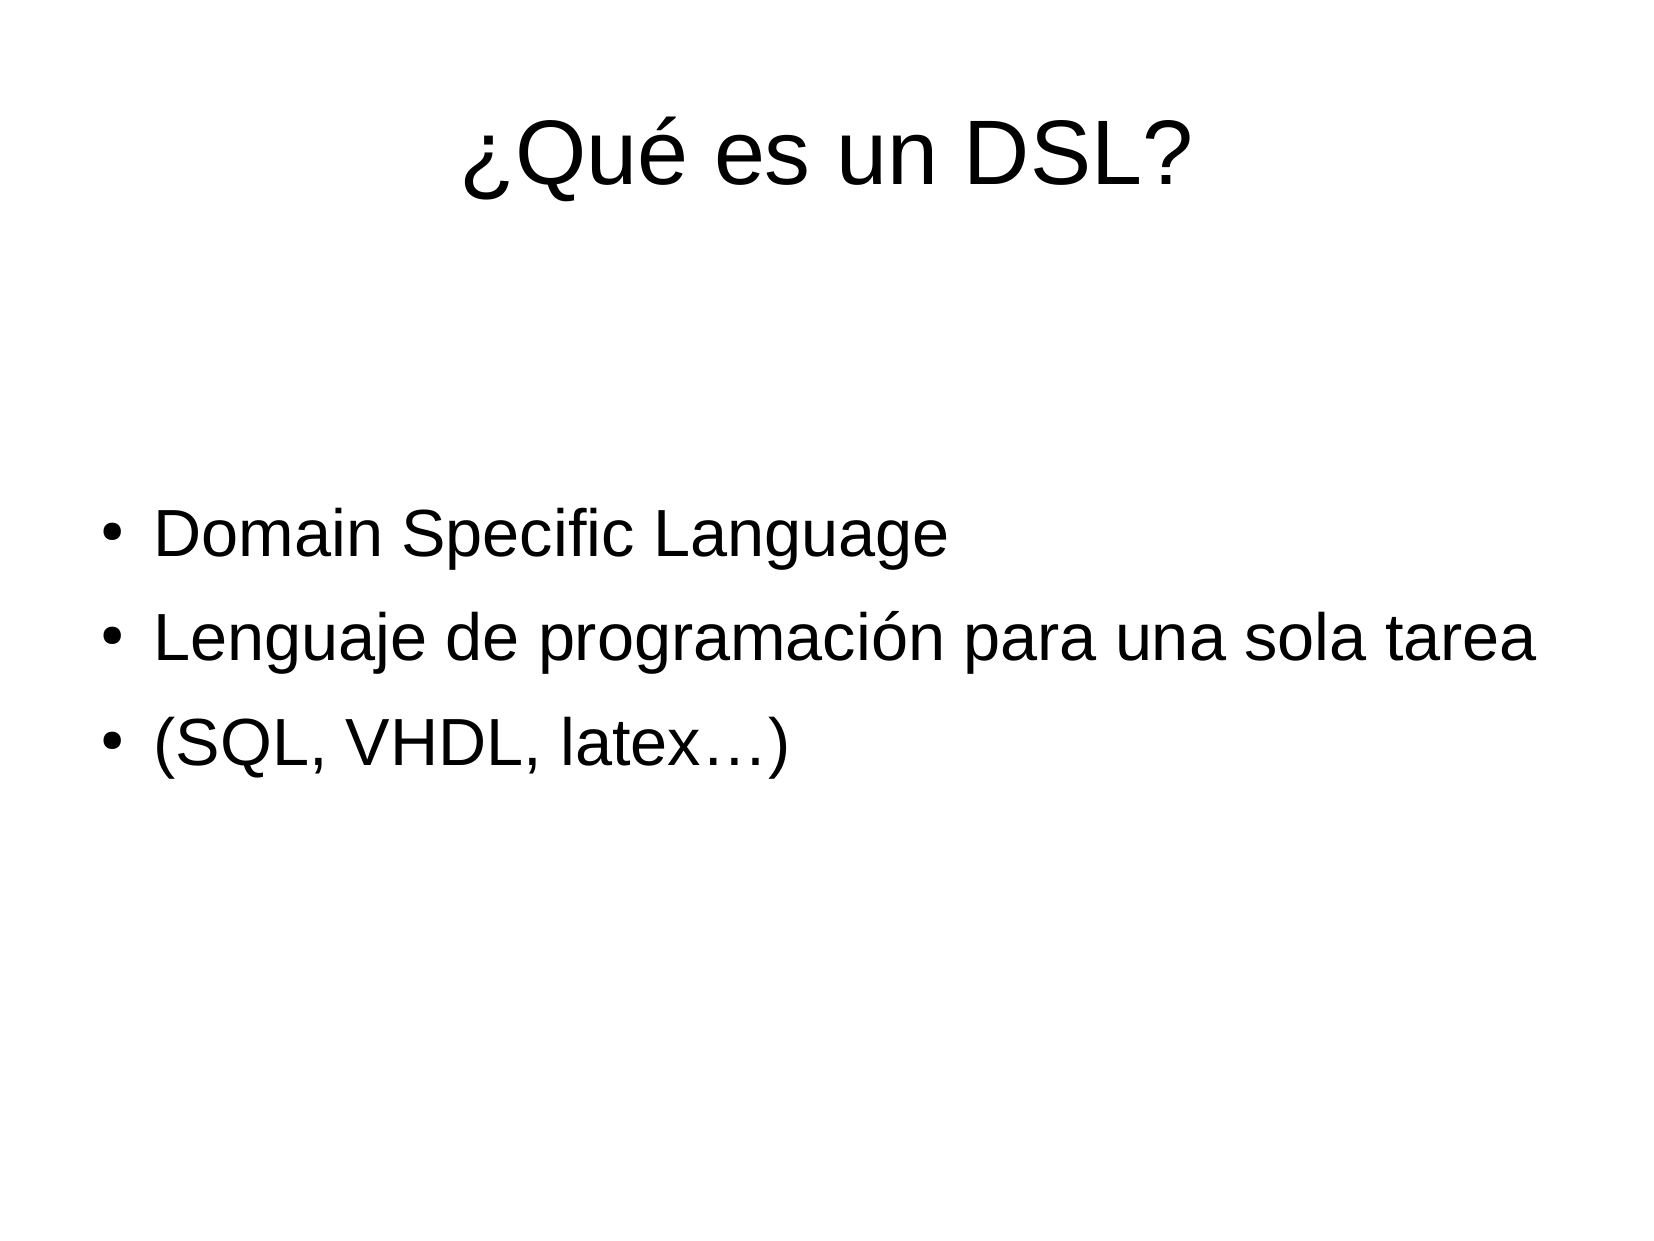

# ¿Qué es un DSL?
Domain Specific Language
Lenguaje de programación para una sola tarea
(SQL, VHDL, latex…)